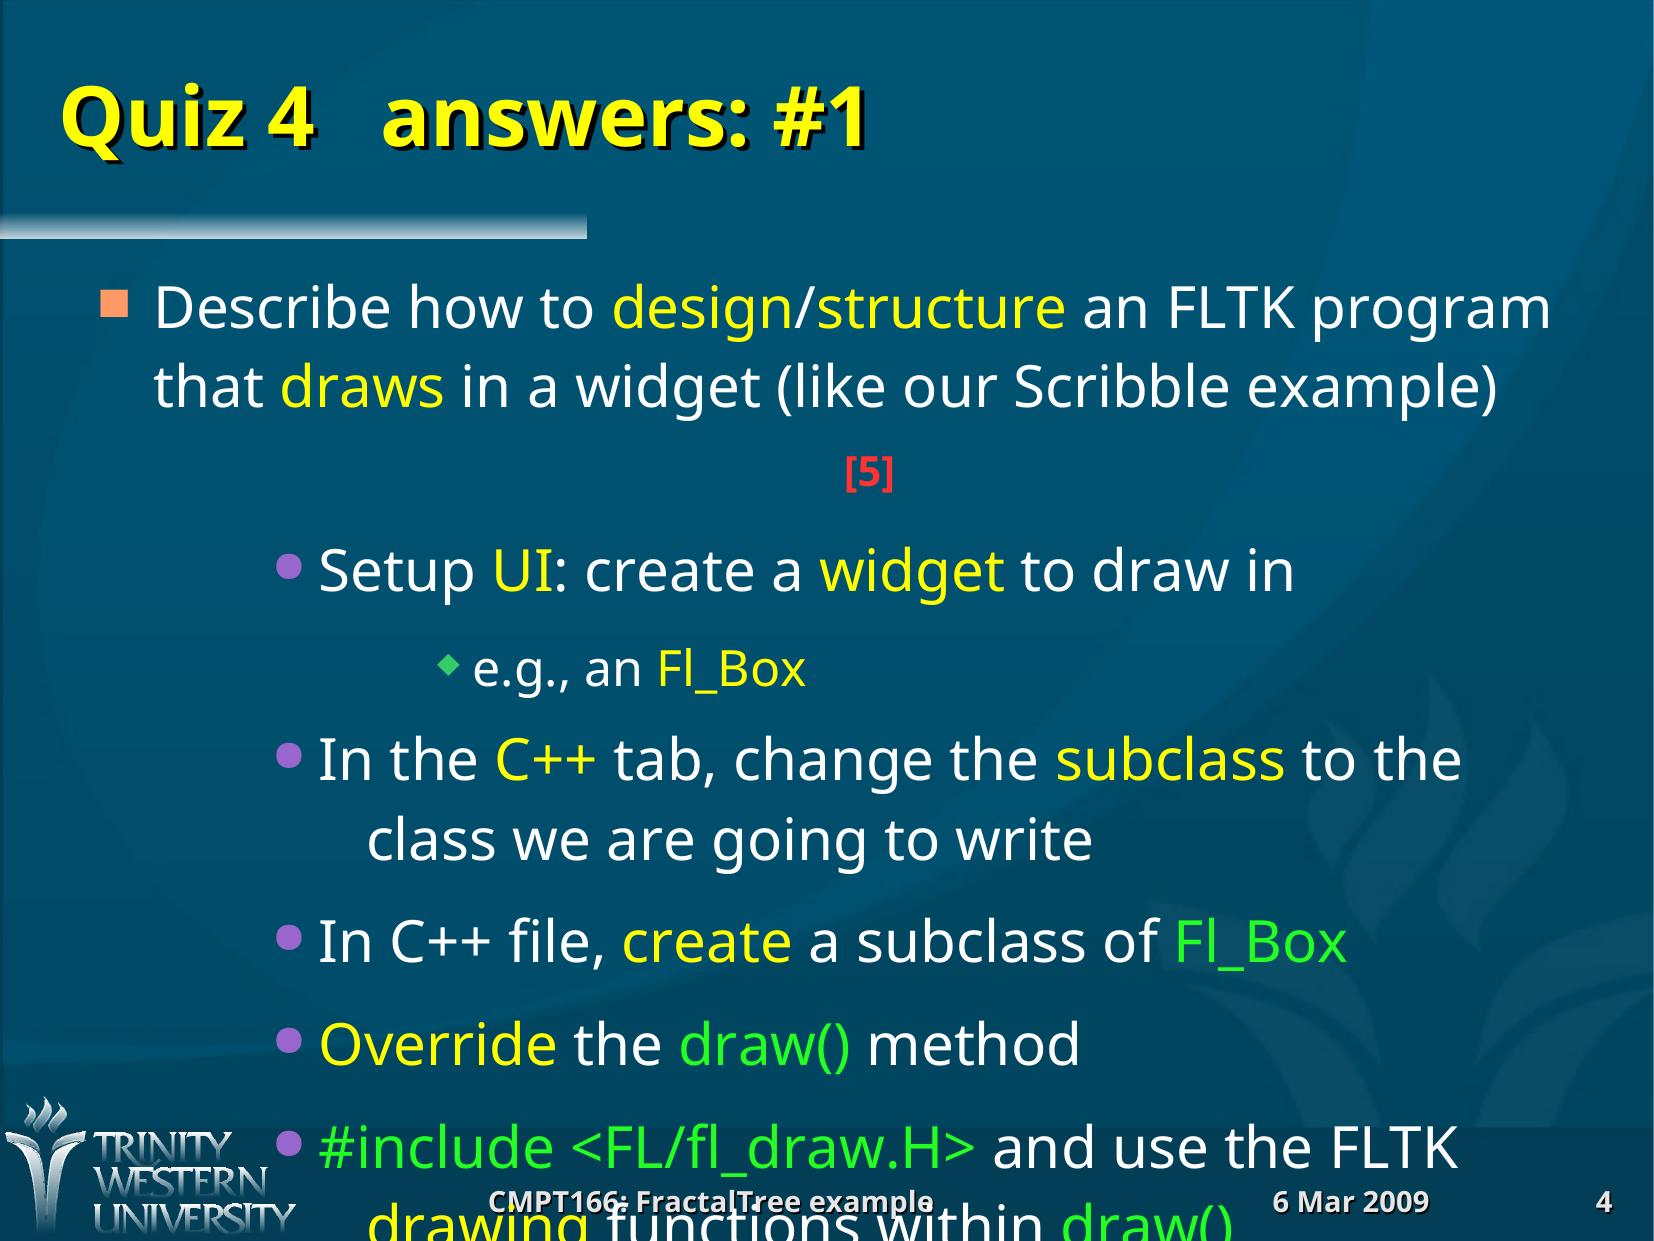

# Quiz 4	 answers: #1
Describe how to design/structure an FLTK program that draws in a widget (like our Scribble example)										 [5]
Setup UI: create a widget to draw in
e.g., an Fl_Box
In the C++ tab, change the subclass to the class we are going to write
In C++ file, create a subclass of Fl_Box
Override the draw() method
#include <FL/fl_draw.H> and use the FLTK drawing functions within draw()
CMPT166: FractalTree example
6 Mar 2009
4